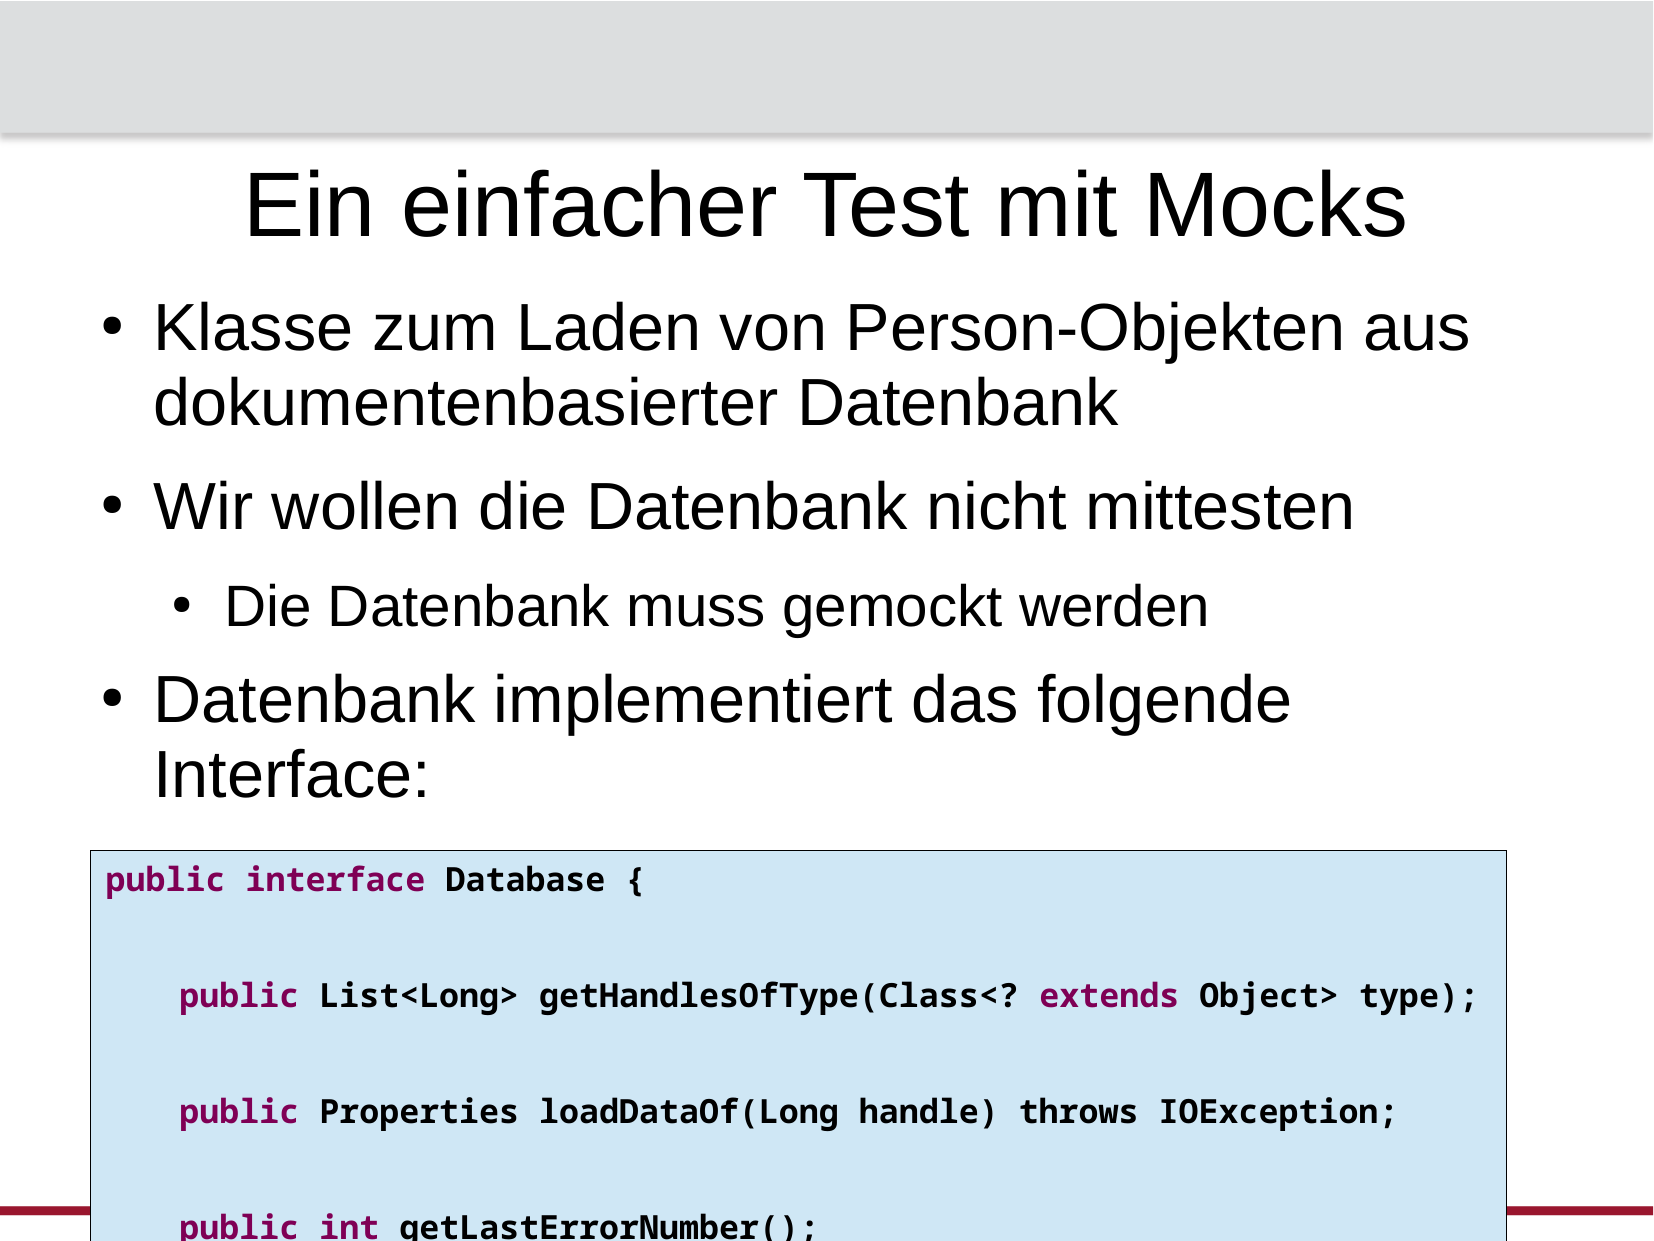

# Ein einfacher Test mit Mocks
Klasse zum Laden von Person-Objekten aus dokumentenbasierter Datenbank
Wir wollen die Datenbank nicht mittesten
Die Datenbank muss gemockt werden
Datenbank implementiert das folgende Interface:
public interface Database {
	public List<Long> getHandlesOfType(Class<? extends Object> type);
	public Properties loadDataOf(Long handle) throws IOException;
	public int getLastErrorNumber();
}